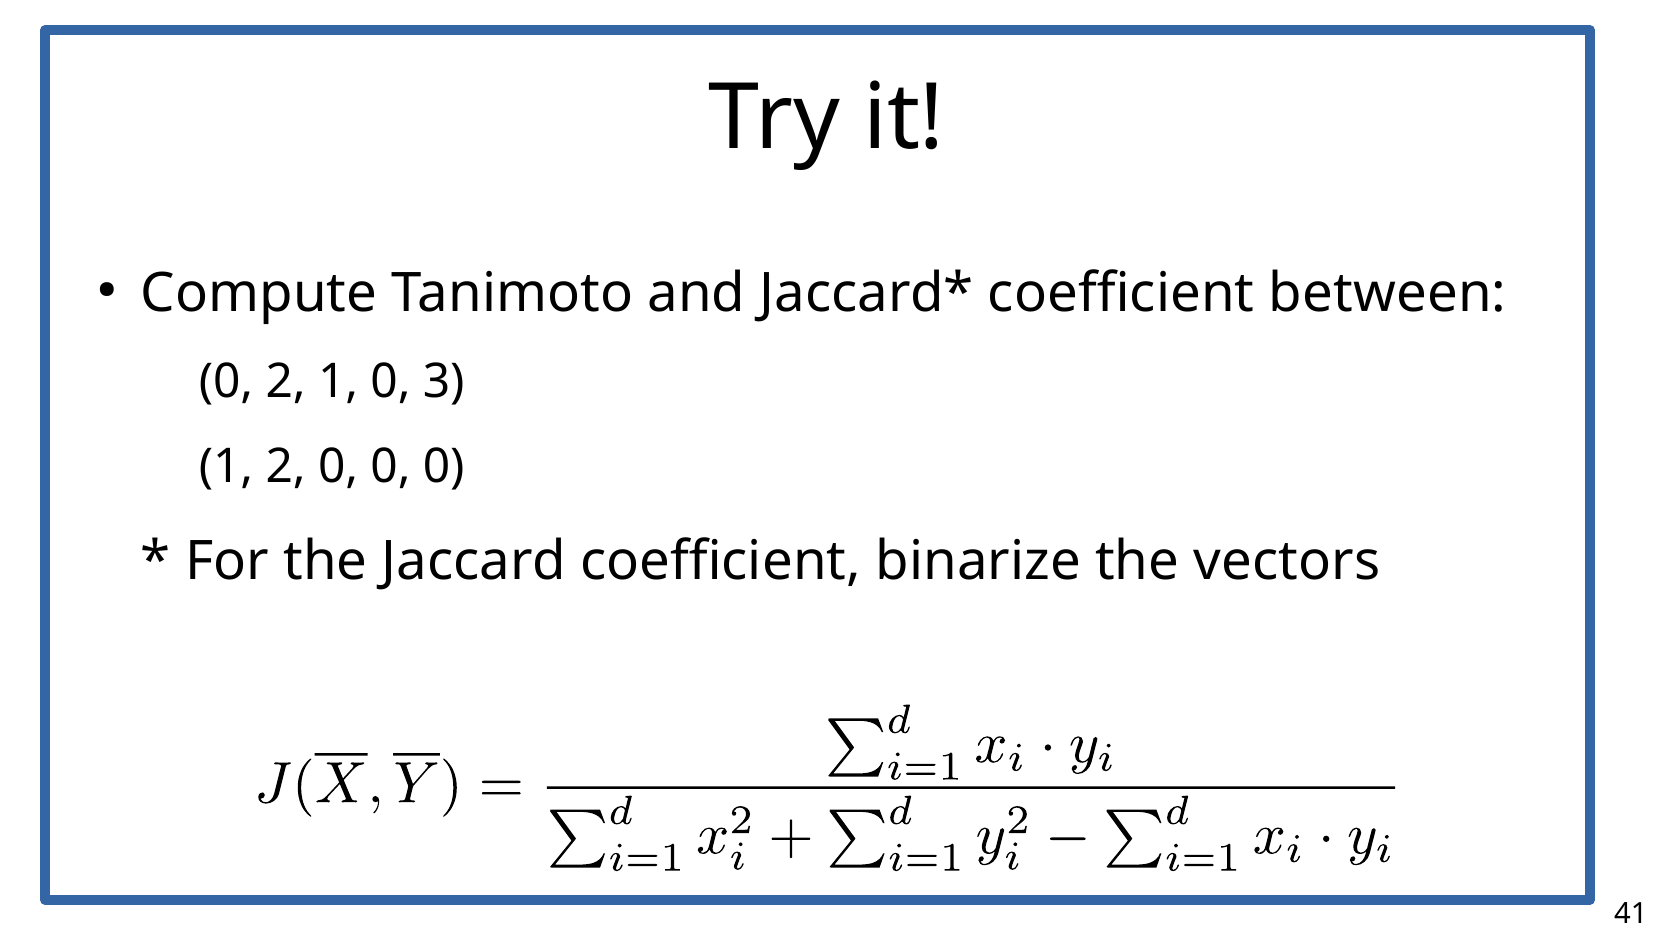

# Try it!
Compute Tanimoto and Jaccard* coefficient between:
(0, 2, 1, 0, 3)
(1, 2, 0, 0, 0)
* For the Jaccard coefficient, binarize the vectors
41